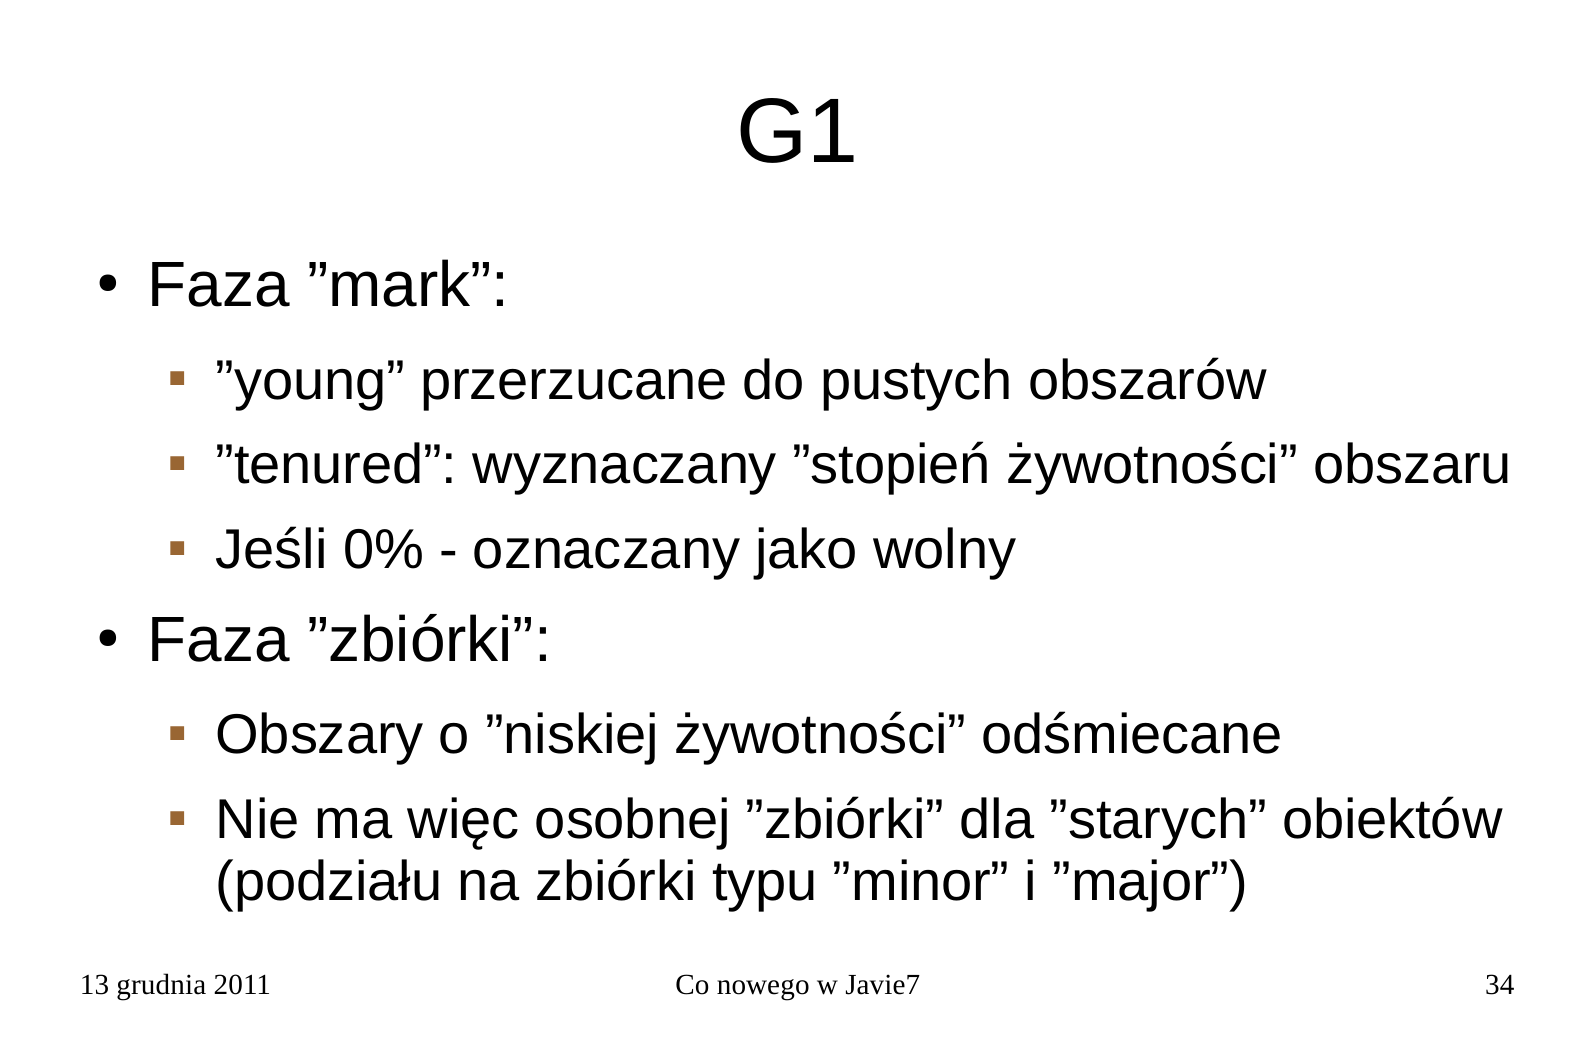

# G1
Faza ”mark”:
”young” przerzucane do pustych obszarów
”tenured”: wyznaczany ”stopień żywotności” obszaru
Jeśli 0% - oznaczany jako wolny
Faza ”zbiórki”:
Obszary o ”niskiej żywotności” odśmiecane
Nie ma więc osobnej ”zbiórki” dla ”starych” obiektów (podziału na zbiórki typu ”minor” i ”major”)
13 grudnia 2011
Co nowego w Javie7
34